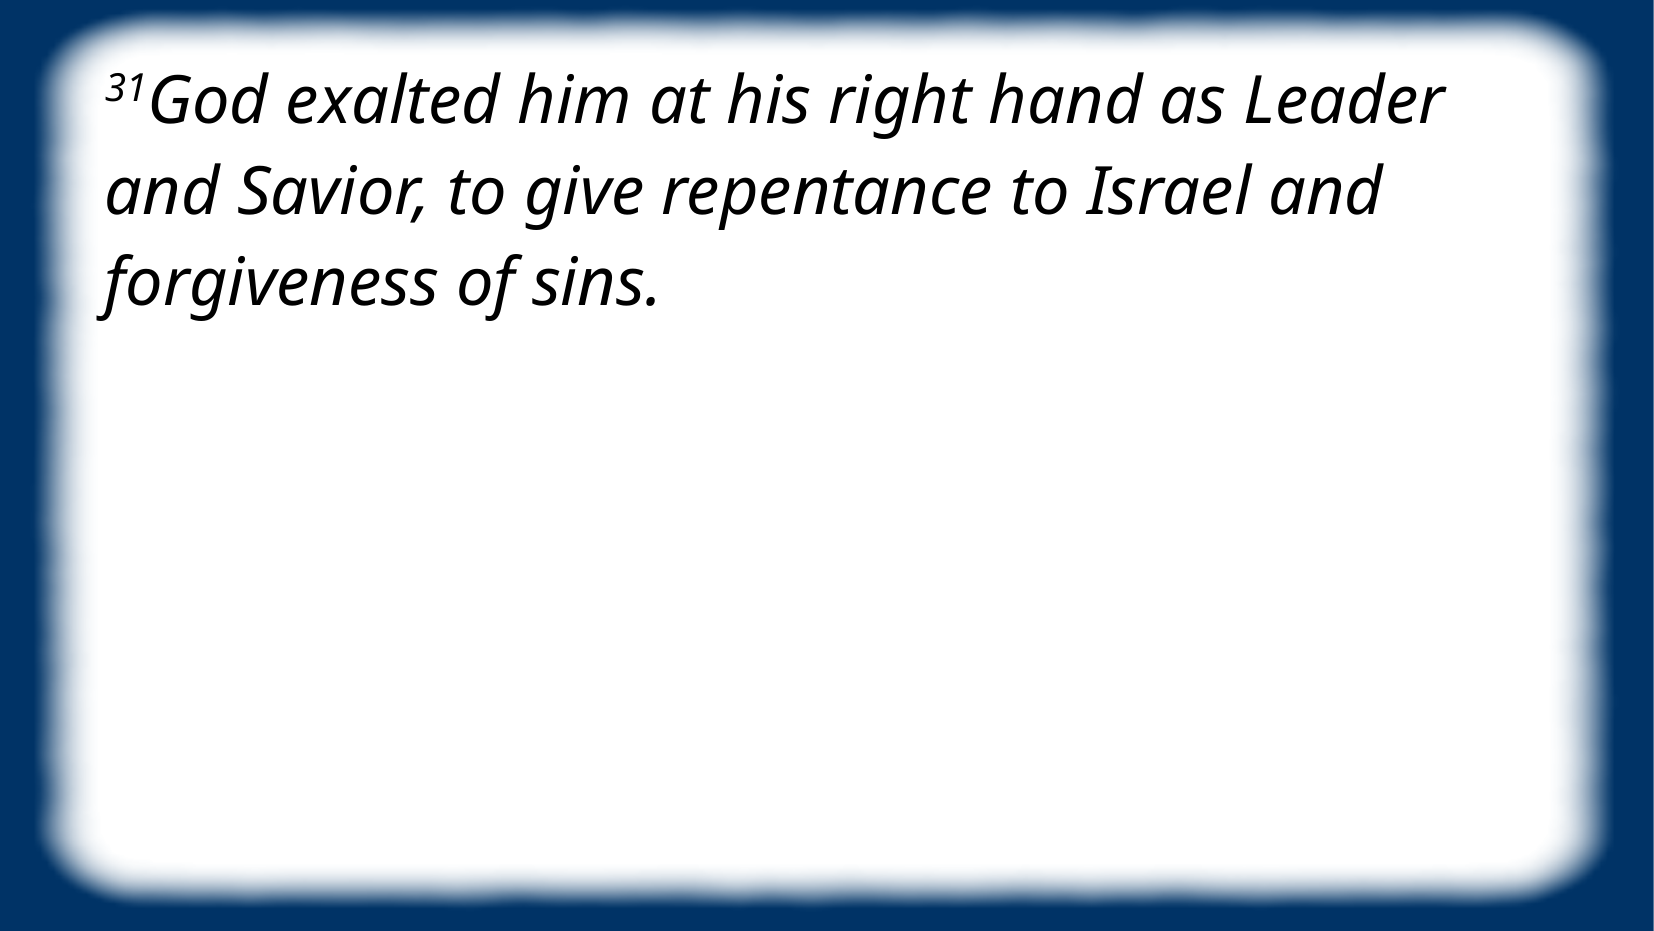

31God exalted him at his right hand as Leader and Savior, to give repentance to Israel and forgiveness of sins.